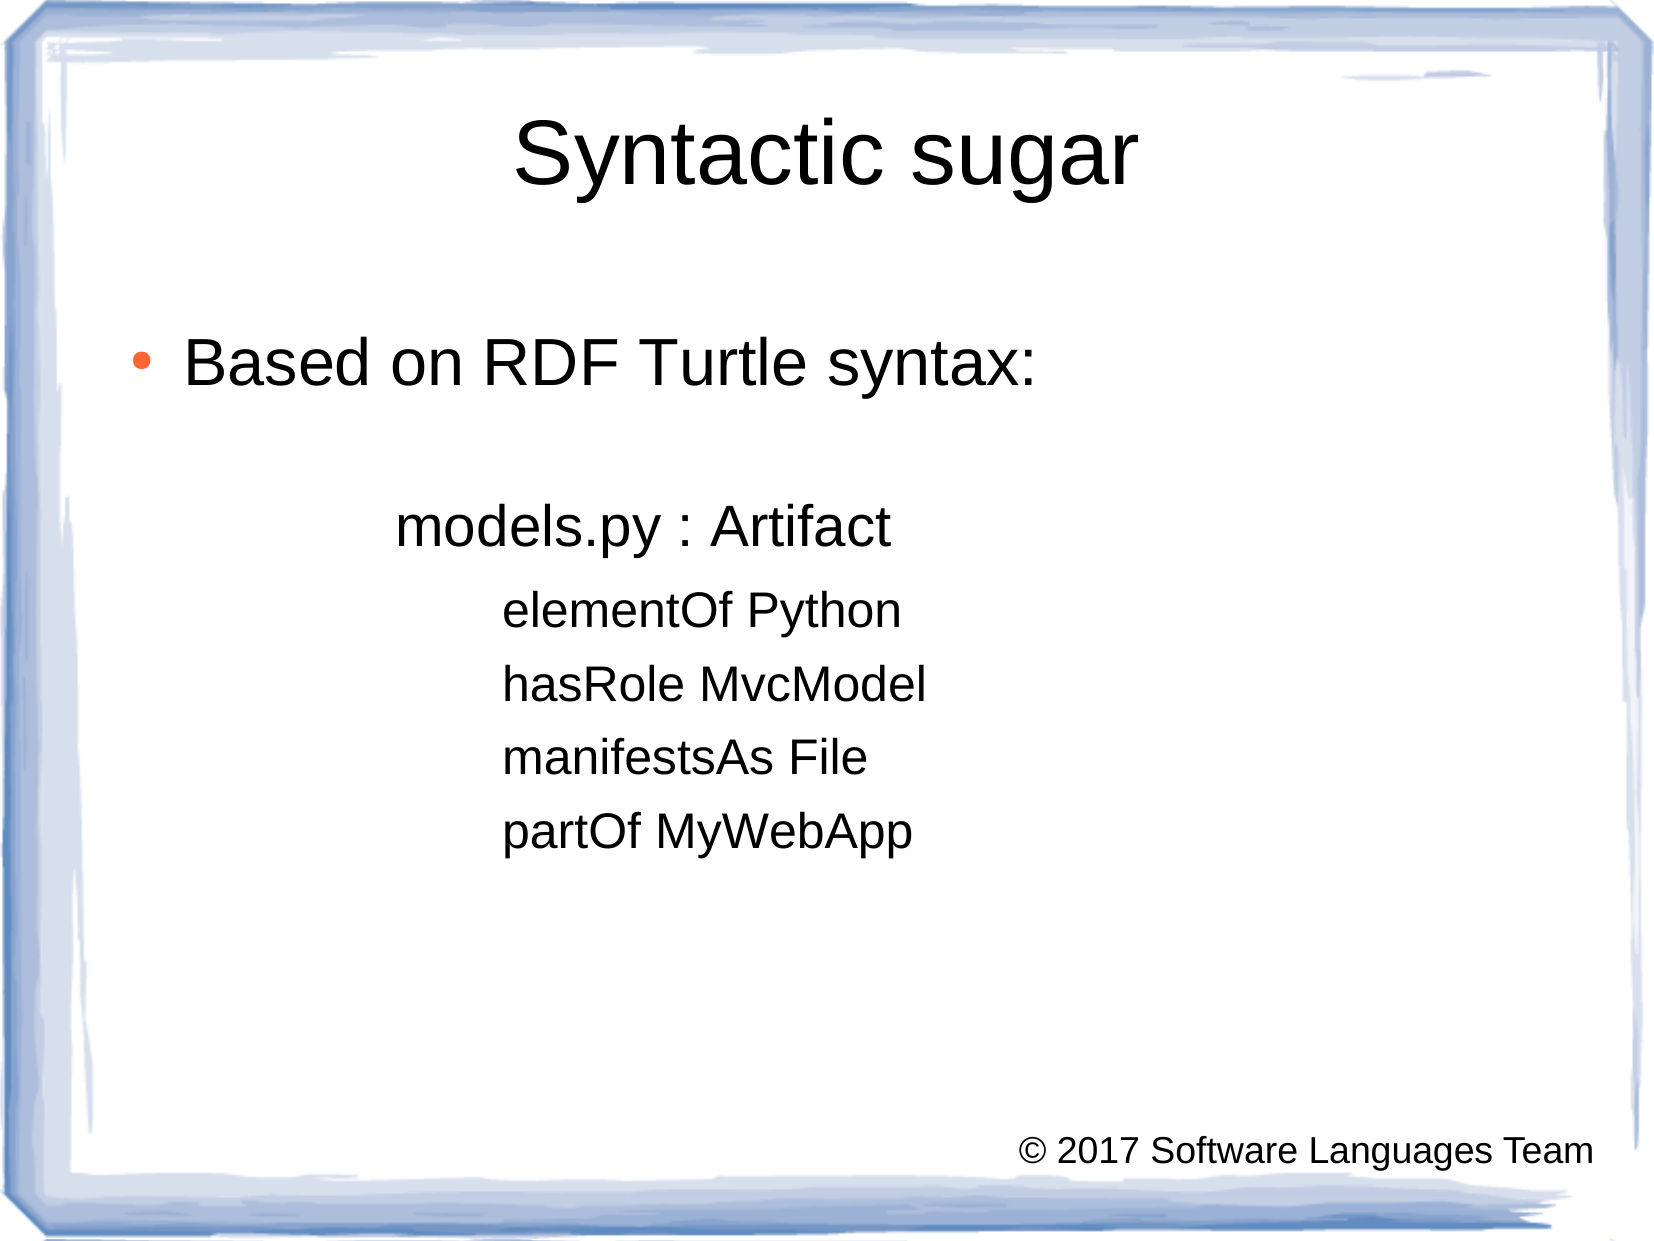

# Syntactic sugar
Based on RDF Turtle syntax:
models.py : Artifact
elementOf Python
hasRole MvcModel
manifestsAs File
partOf MyWebApp
© 2017 Software Languages Team